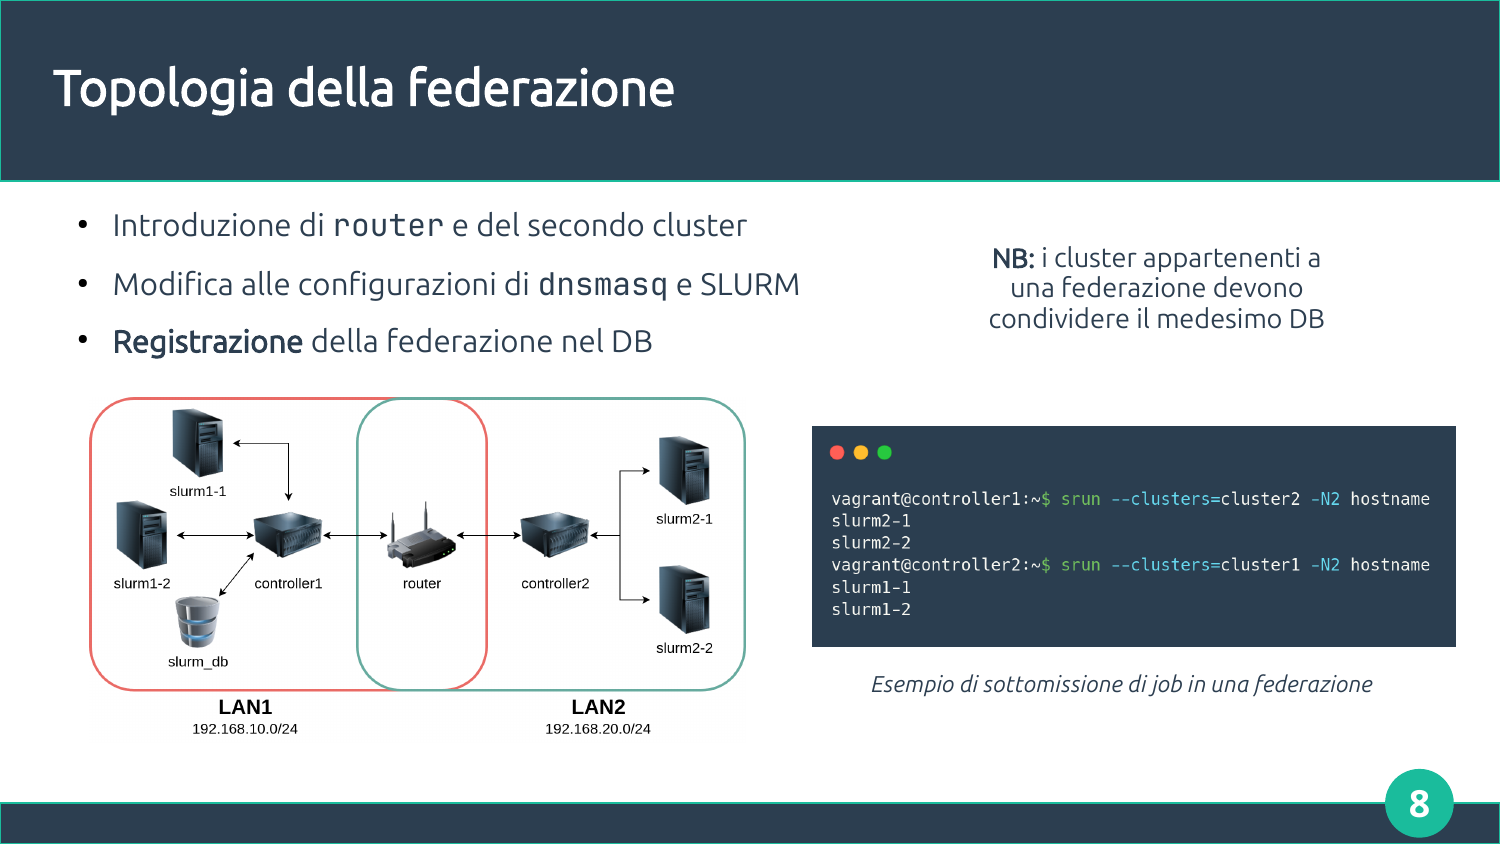

# Topologia della federazione
Introduzione di router e del secondo cluster
Modifica alle configurazioni di dnsmasq e SLURM
Registrazione della federazione nel DB
NB: i cluster appartenenti a una federazione devono condividere il medesimo DB
Esempio di sottomissione di job in una federazione
8